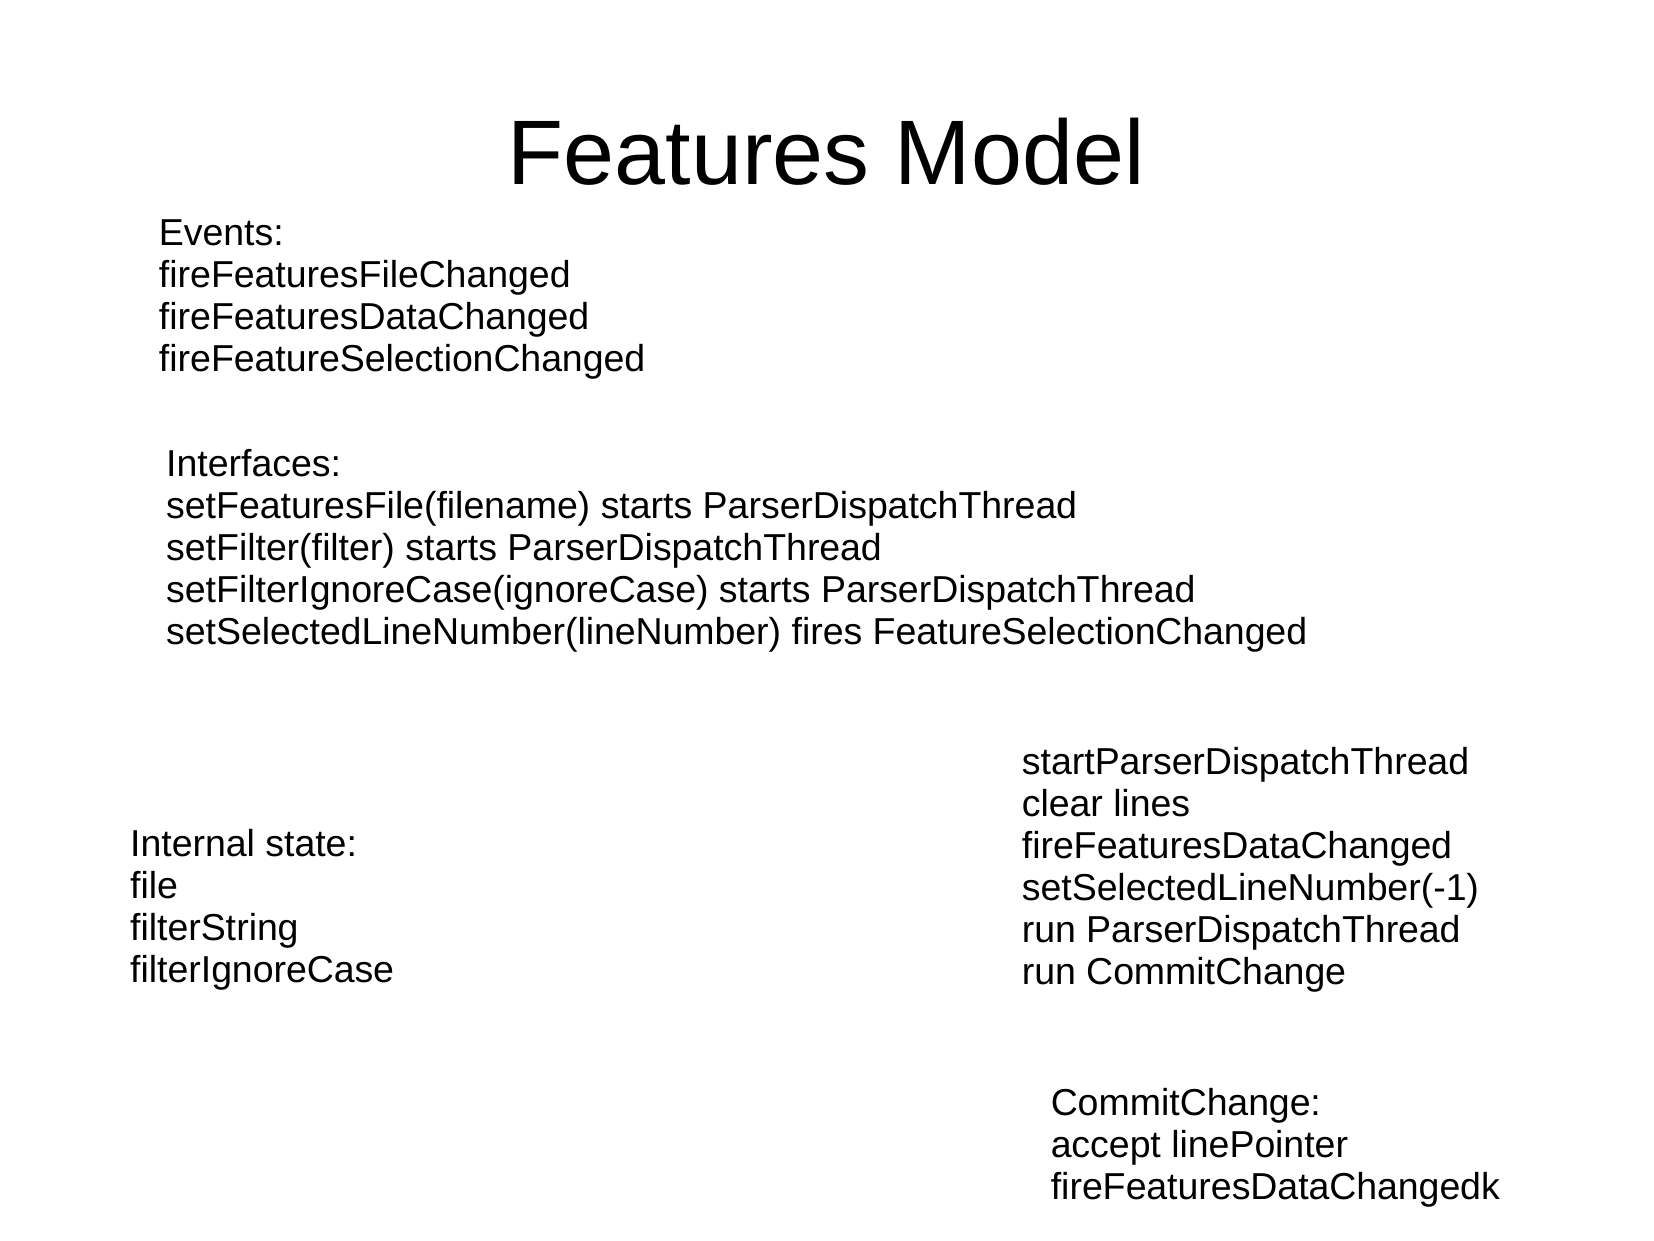

# Features Model
Events:
fireFeaturesFileChanged
fireFeaturesDataChanged
fireFeatureSelectionChanged
Interfaces:
setFeaturesFile(filename) starts ParserDispatchThread
setFilter(filter) starts ParserDispatchThread
setFilterIgnoreCase(ignoreCase) starts ParserDispatchThread
setSelectedLineNumber(lineNumber) fires FeatureSelectionChanged
startParserDispatchThread
clear lines
fireFeaturesDataChanged
setSelectedLineNumber(-1)
run ParserDispatchThread
run CommitChange
Internal state:
file
filterString
filterIgnoreCase
CommitChange:
accept linePointer
fireFeaturesDataChangedk